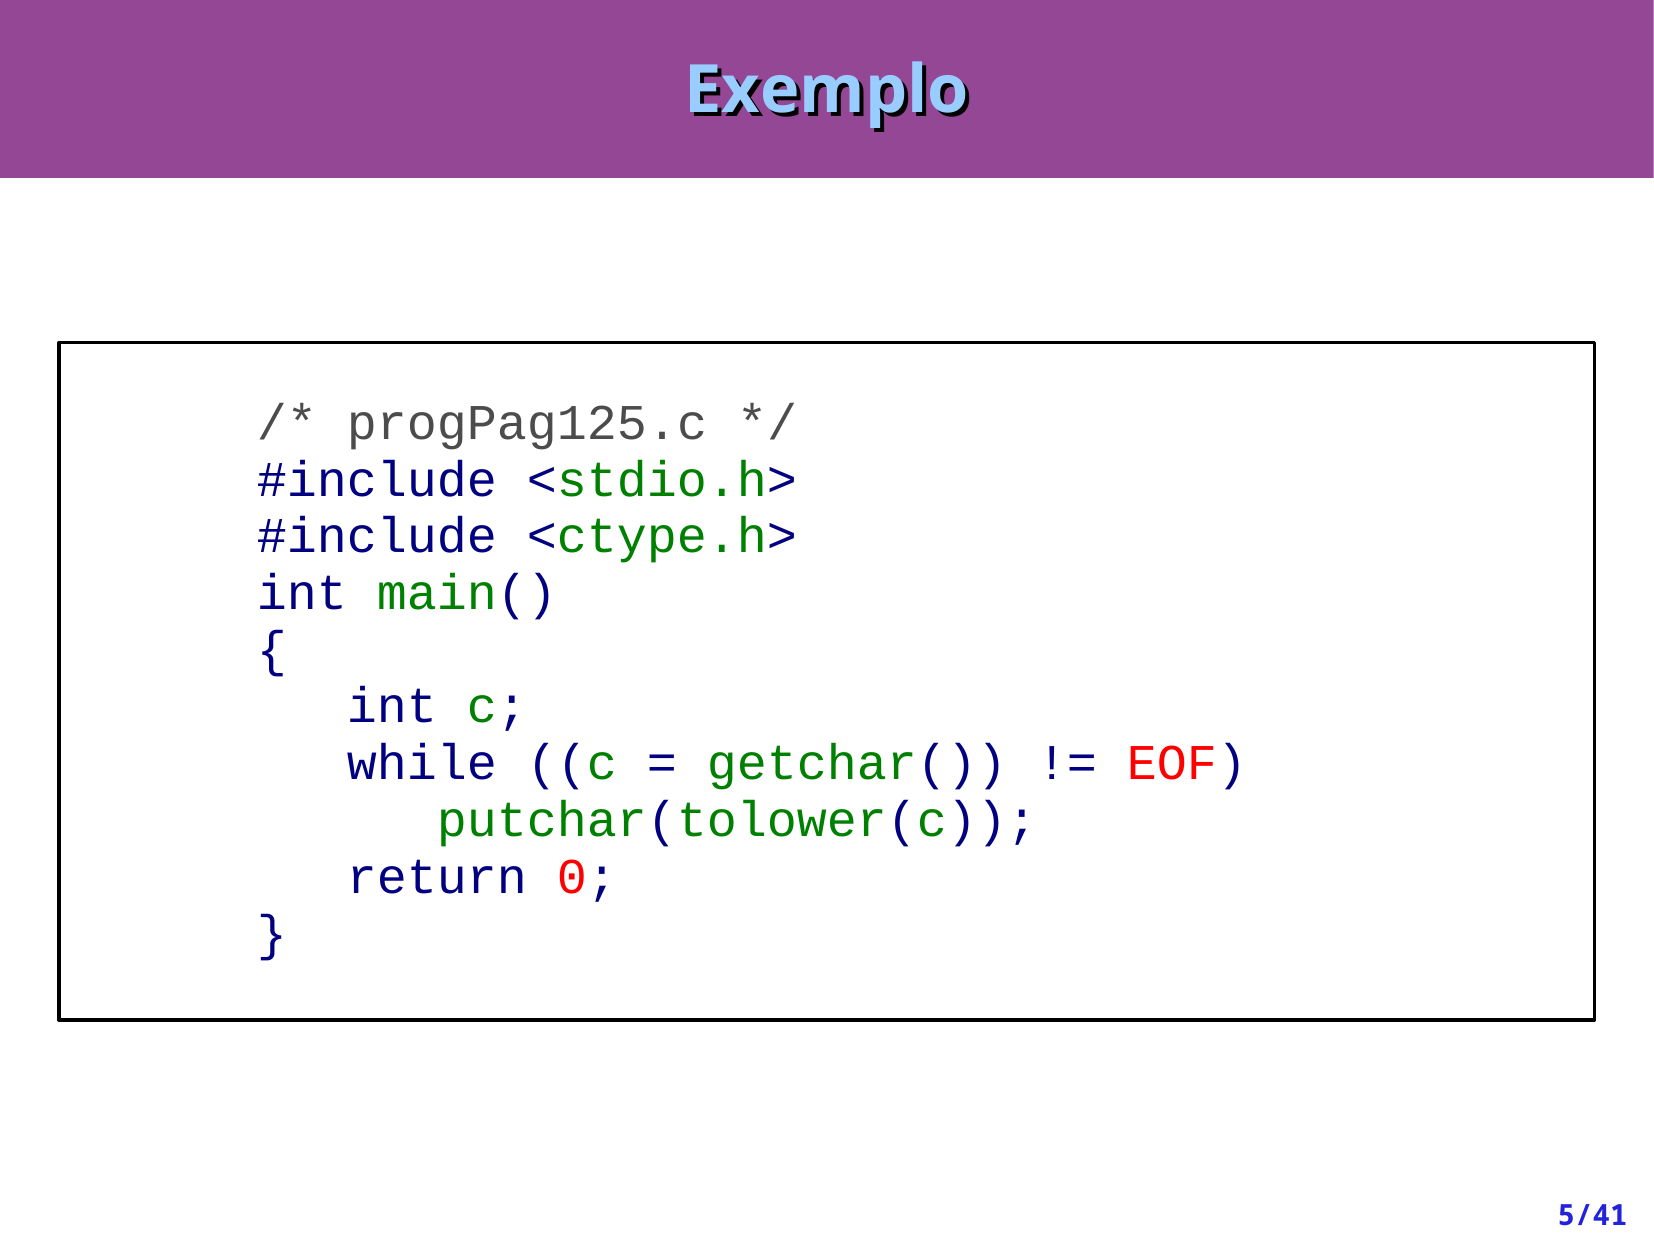

# Exemplo
/* progPag125.c */
#include <stdio.h>
#include <ctype.h>
int main()
{
 int c;
 while ((c = getchar()) != EOF)
 putchar(tolower(c));
 return 0;
}
5